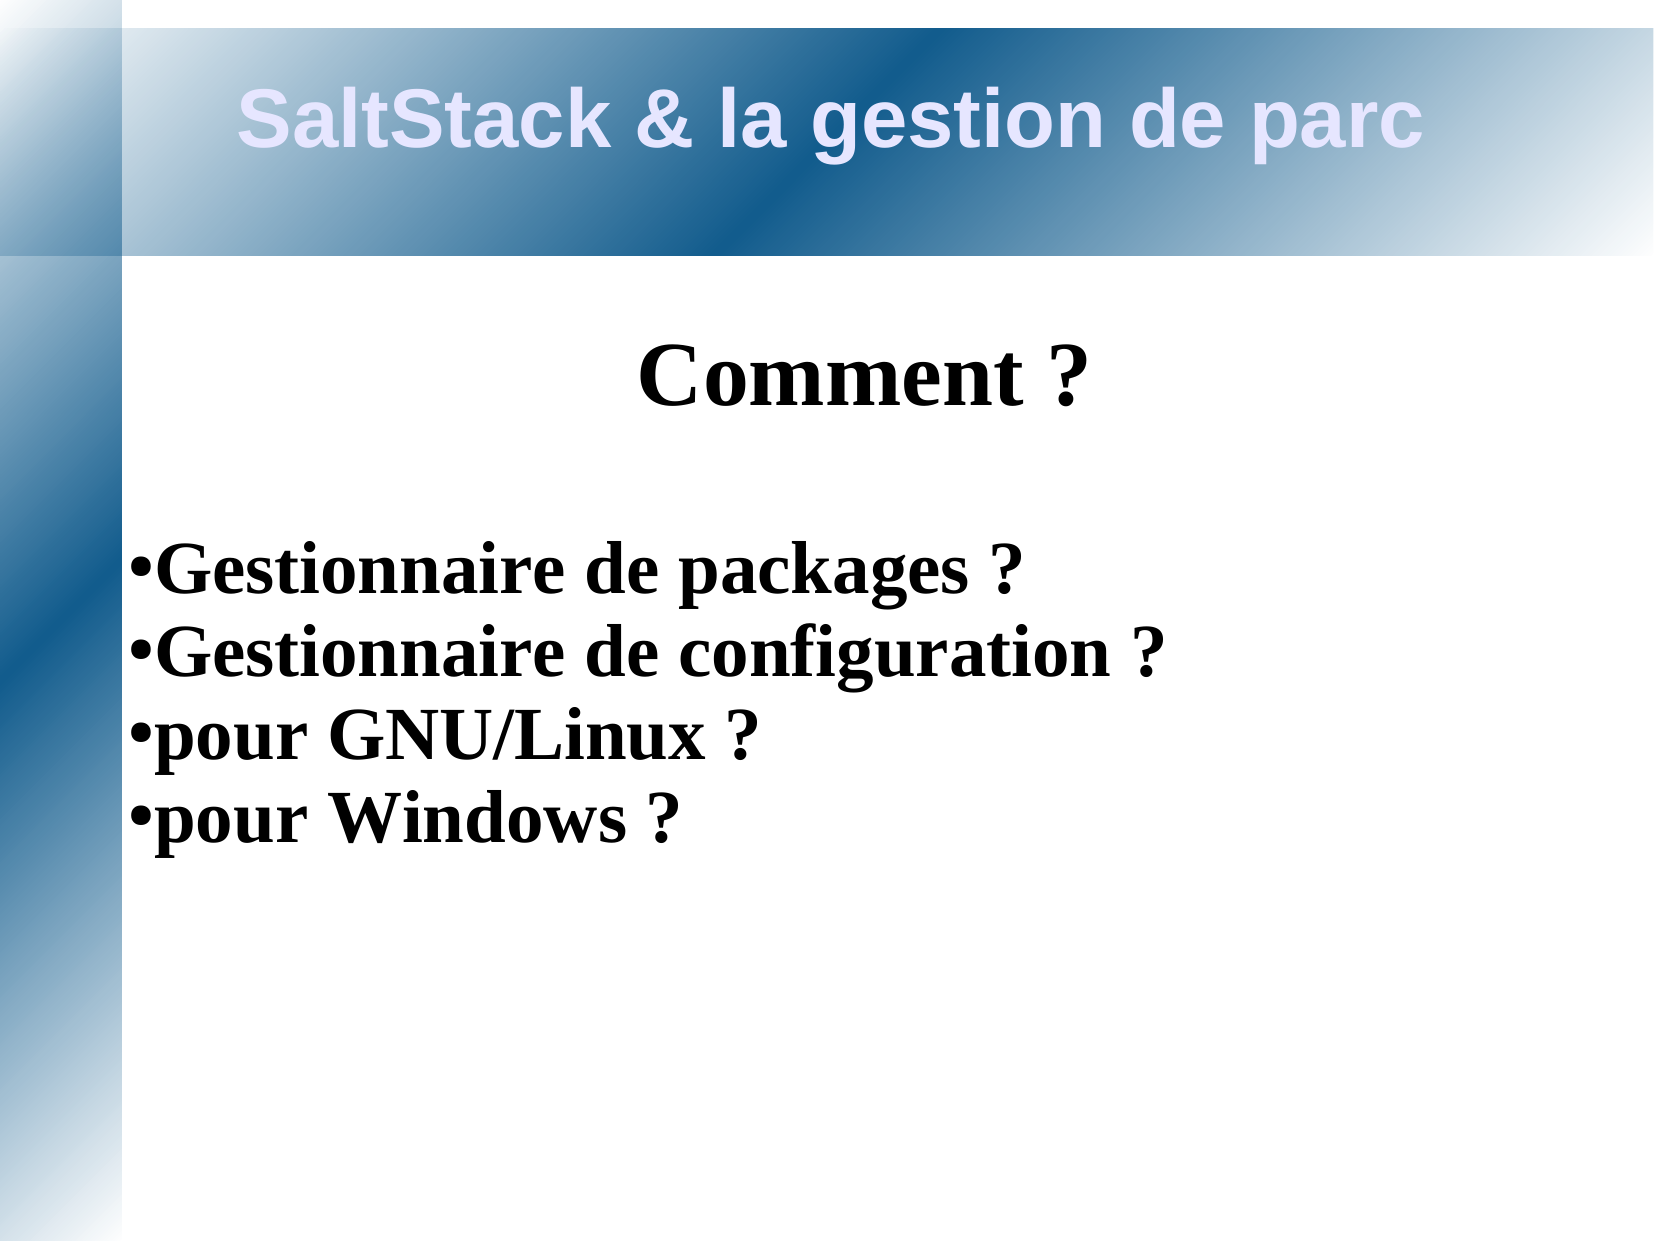

# SaltStack & la gestion de parc
Comment ?
Gestionnaire de packages ?
Gestionnaire de configuration ?
pour GNU/Linux ?
pour Windows ?